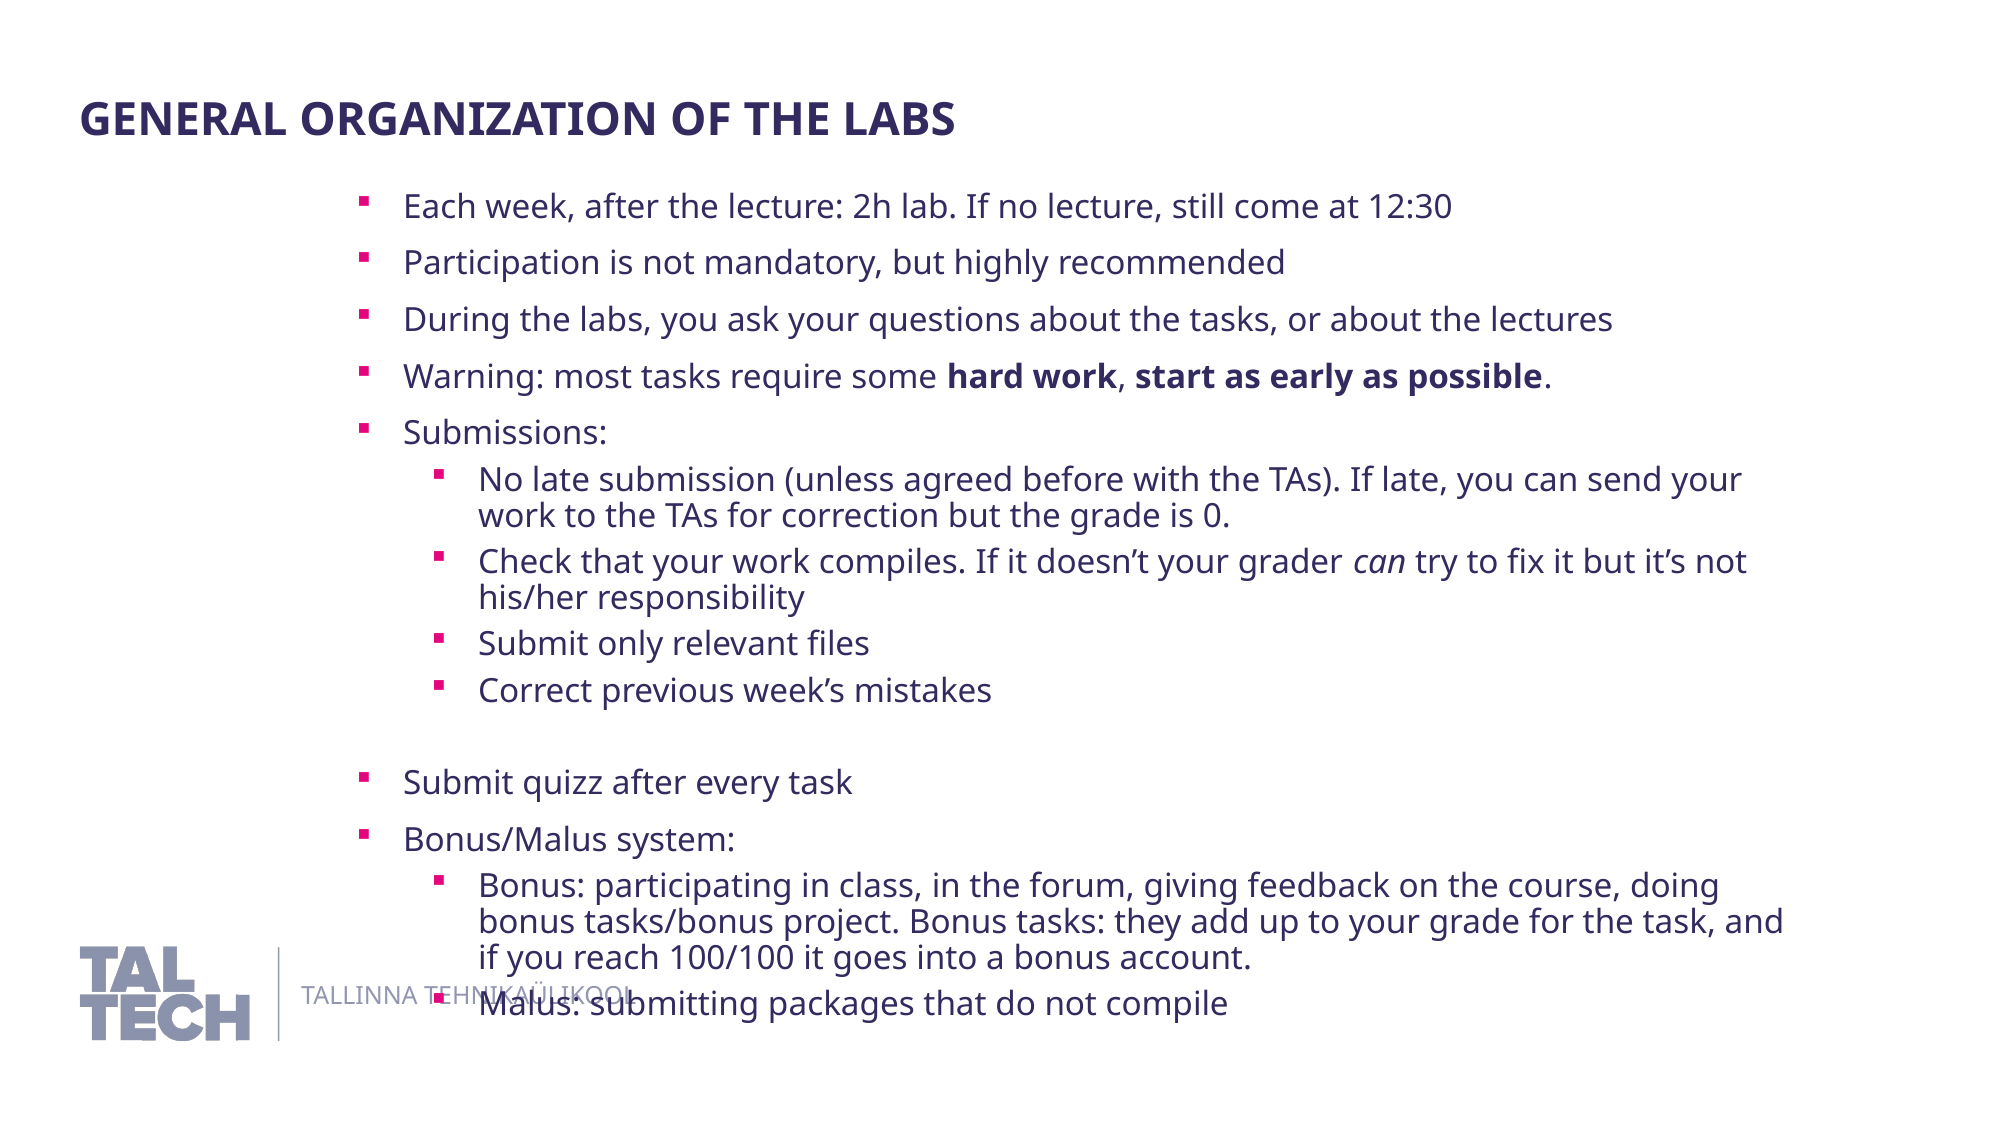

General organization of the labs
Each week, after the lecture: 2h lab. If no lecture, still come at 12:30
Participation is not mandatory, but highly recommended
During the labs, you ask your questions about the tasks, or about the lectures
Warning: most tasks require some hard work, start as early as possible.
Submissions:
No late submission (unless agreed before with the TAs). If late, you can send your work to the TAs for correction but the grade is 0.
Check that your work compiles. If it doesn’t your grader can try to fix it but it’s not his/her responsibility
Submit only relevant files
Correct previous week’s mistakes
Submit quizz after every task
Bonus/Malus system:
Bonus: participating in class, in the forum, giving feedback on the course, doing bonus tasks/bonus project. Bonus tasks: they add up to your grade for the task, and if you reach 100/100 it goes into a bonus account.
Malus: submitting packages that do not compile